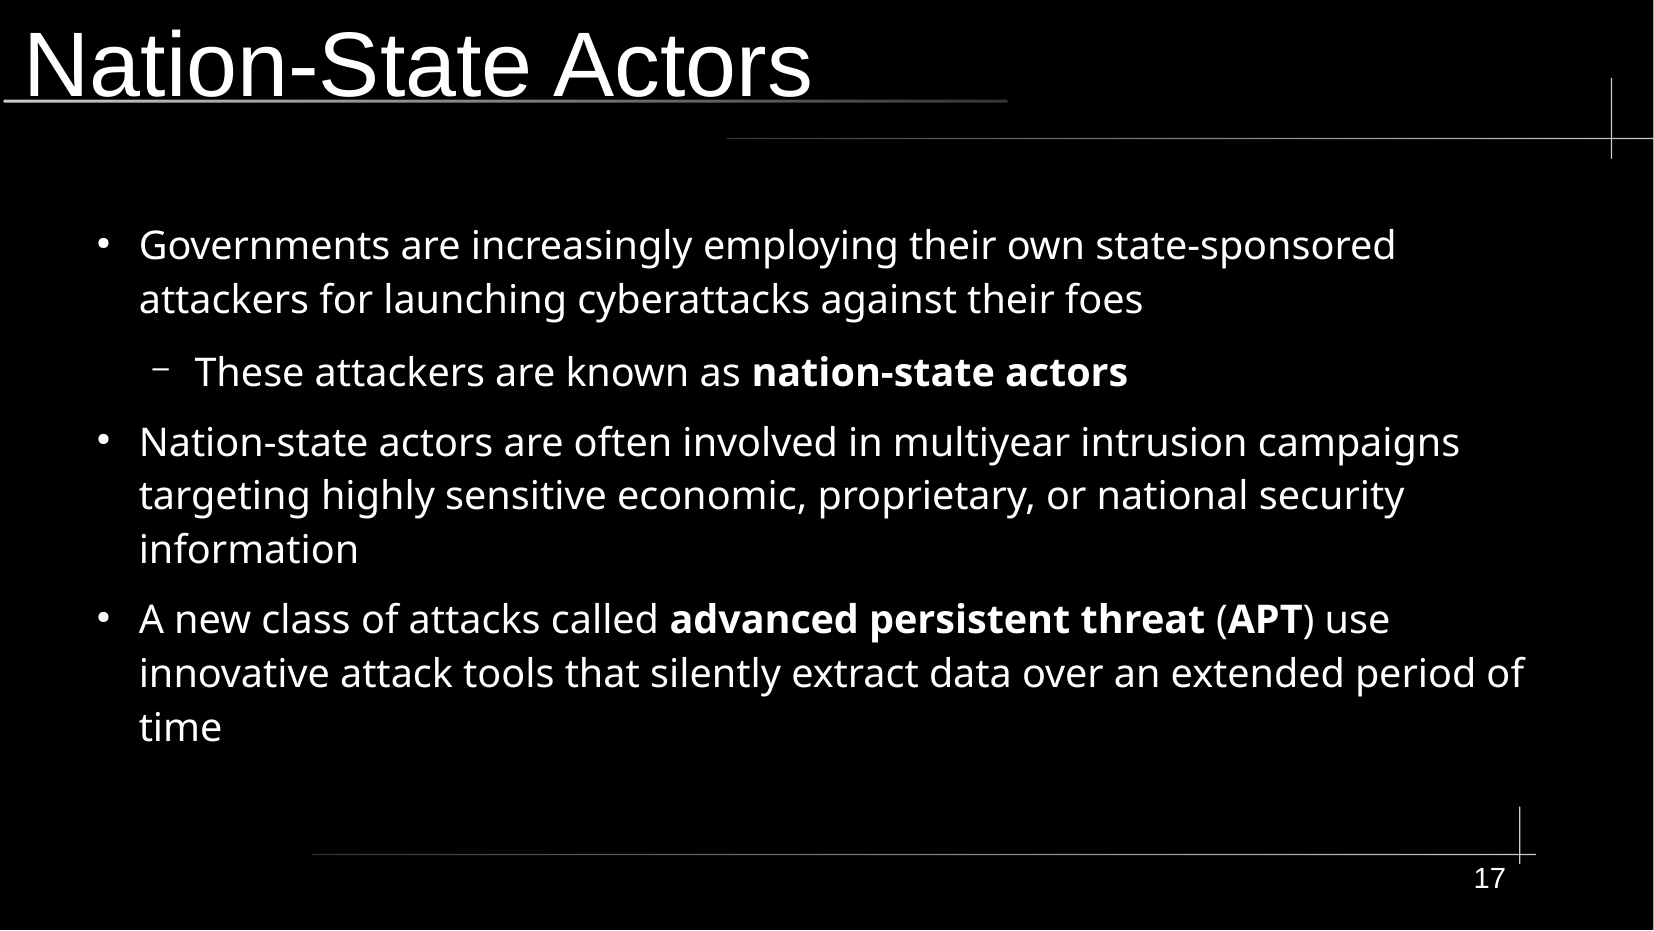

# Nation-State Actors
Governments are increasingly employing their own state-sponsored attackers for launching cyberattacks against their foes
These attackers are known as nation-state actors
Nation-state actors are often involved in multiyear intrusion campaigns targeting highly sensitive economic, proprietary, or national security information
A new class of attacks called advanced persistent threat (APT) use innovative attack tools that silently extract data over an extended period of time
17